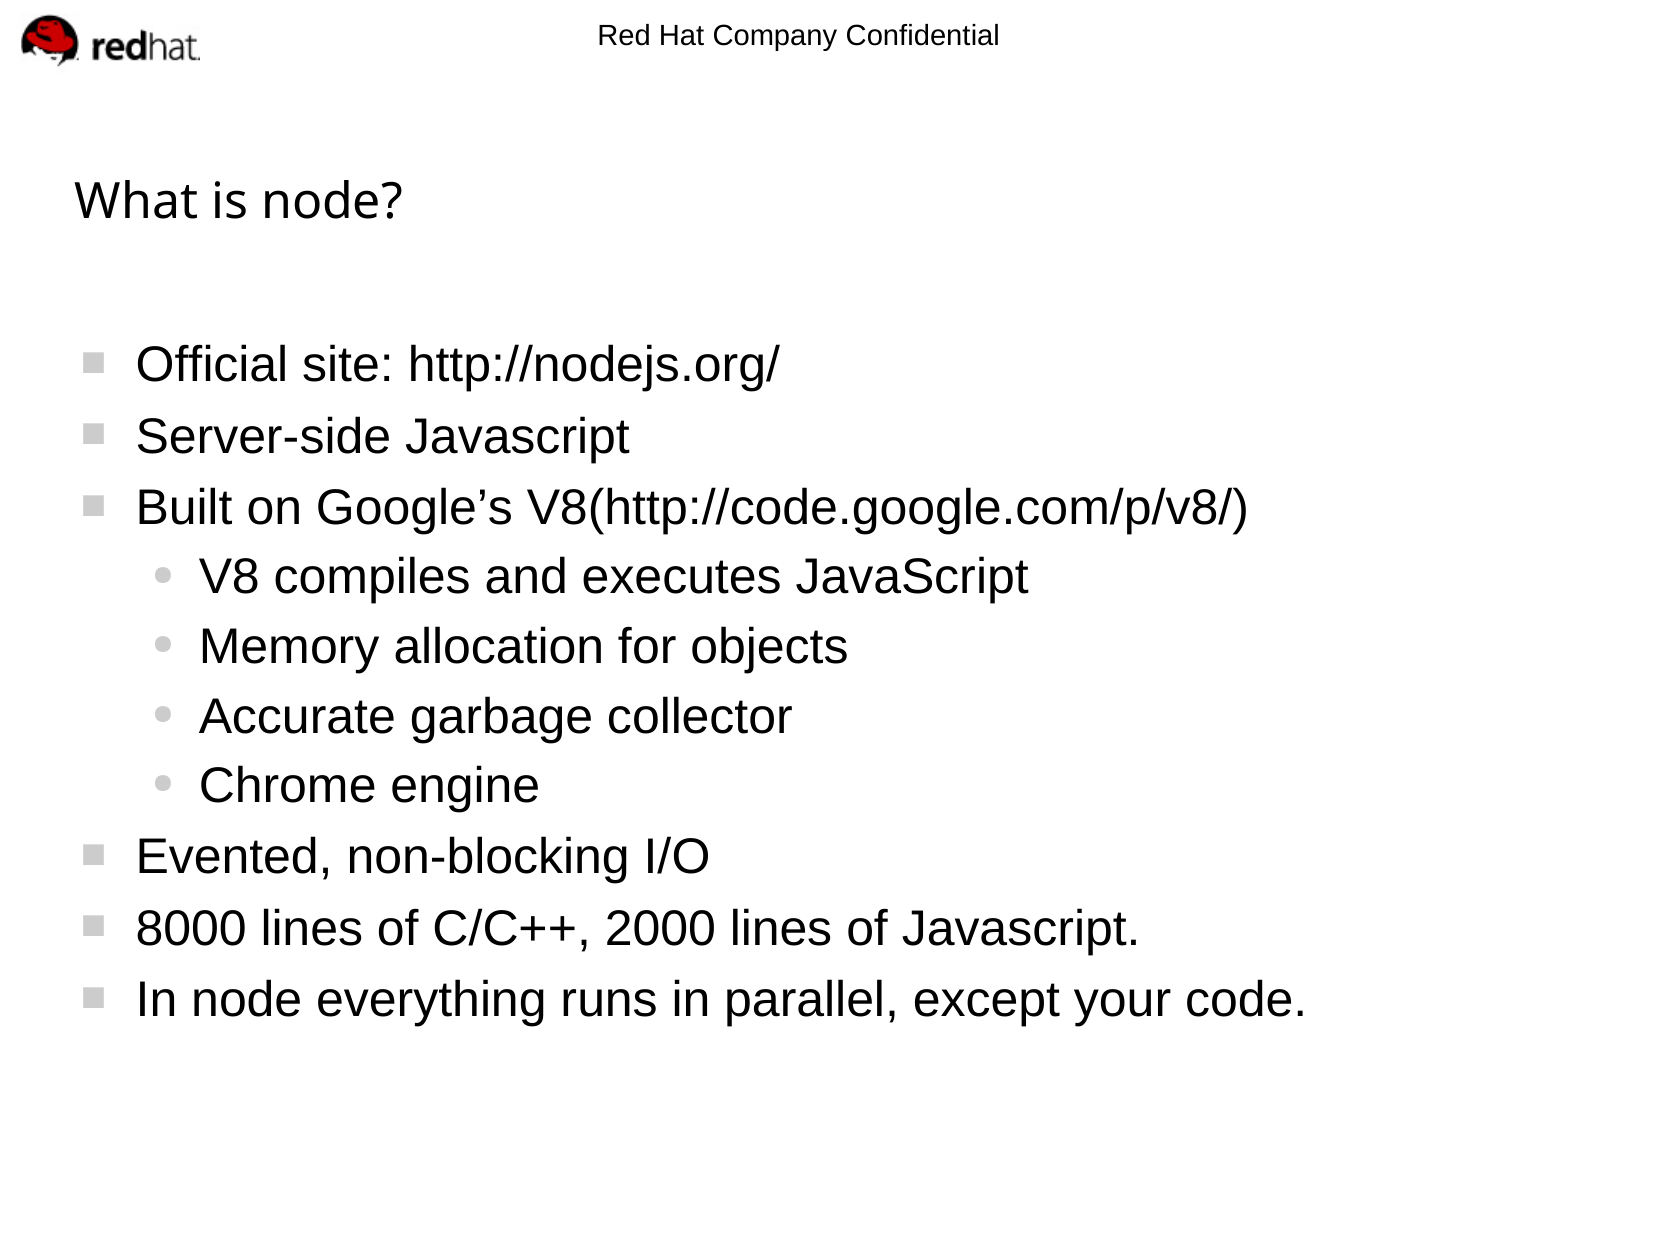

# What is node?
Official site: http://nodejs.org/
Server-side Javascript
Built on Google’s V8(http://code.google.com/p/v8/)
V8 compiles and executes JavaScript
Memory allocation for objects
Accurate garbage collector
Chrome engine
Evented, non-blocking I/O
8000 lines of C/C++, 2000 lines of Javascript.
In node everything runs in parallel, except your code.